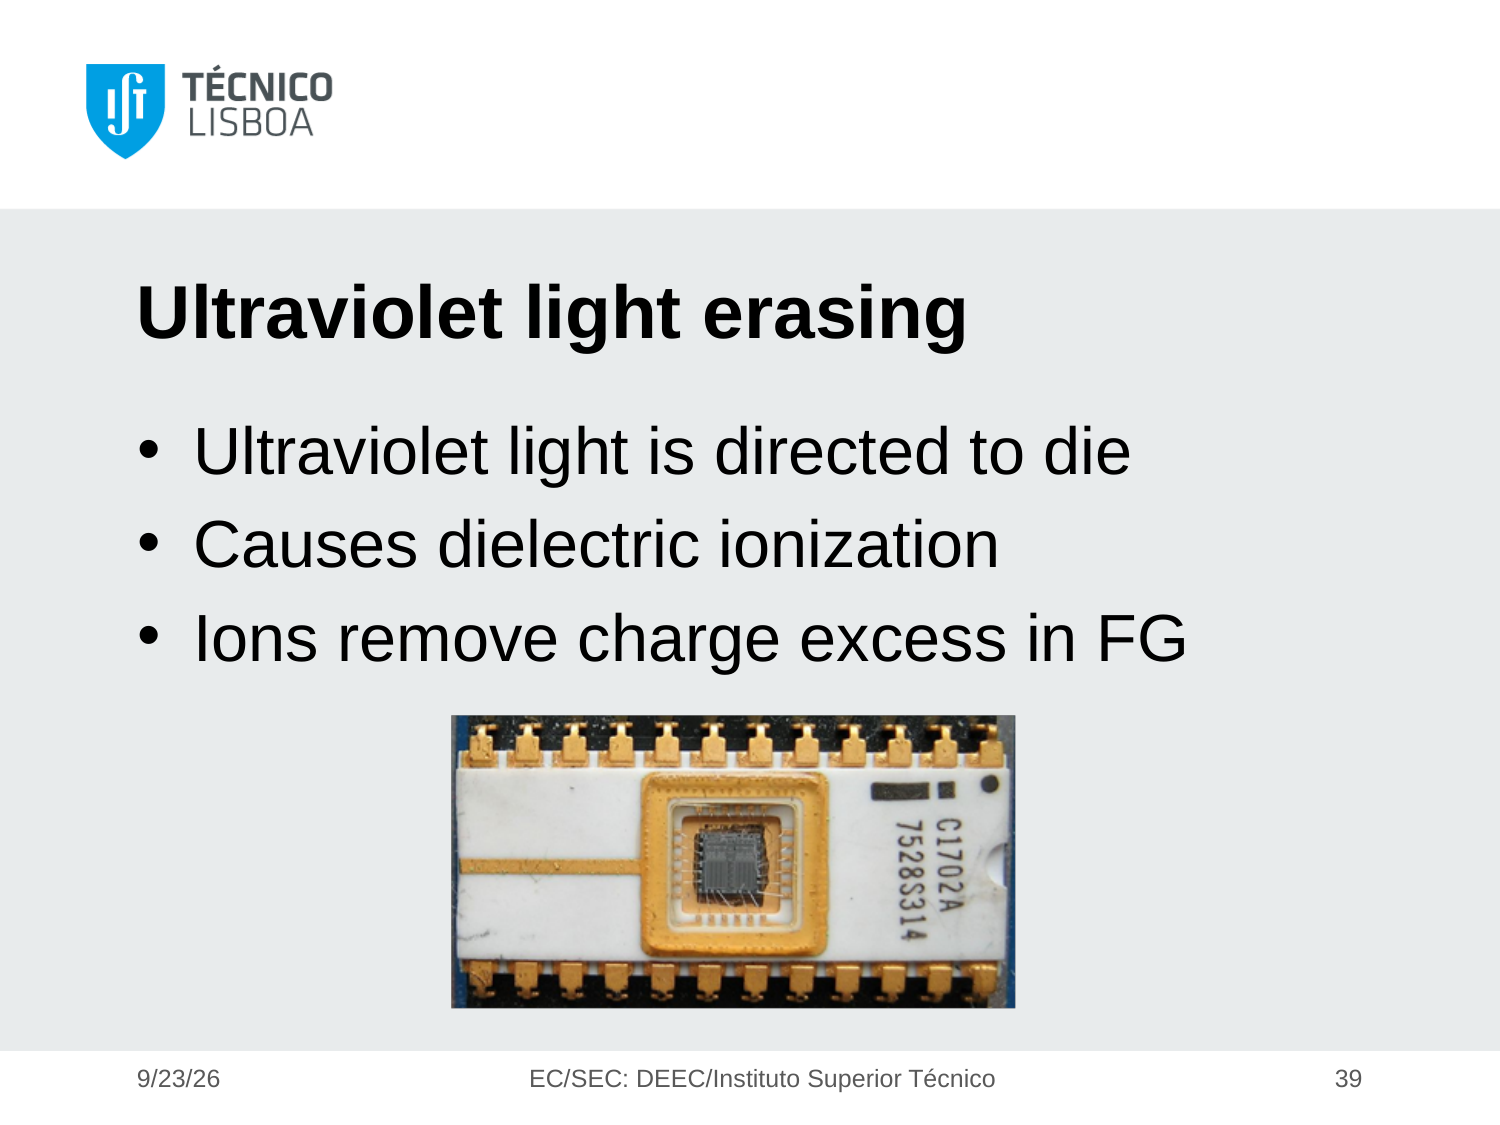

# Ultraviolet light erasing
Ultraviolet light is directed to die
Causes dielectric ionization
Ions remove charge excess in FG
EC/SEC: DEEC/Instituto Superior Técnico